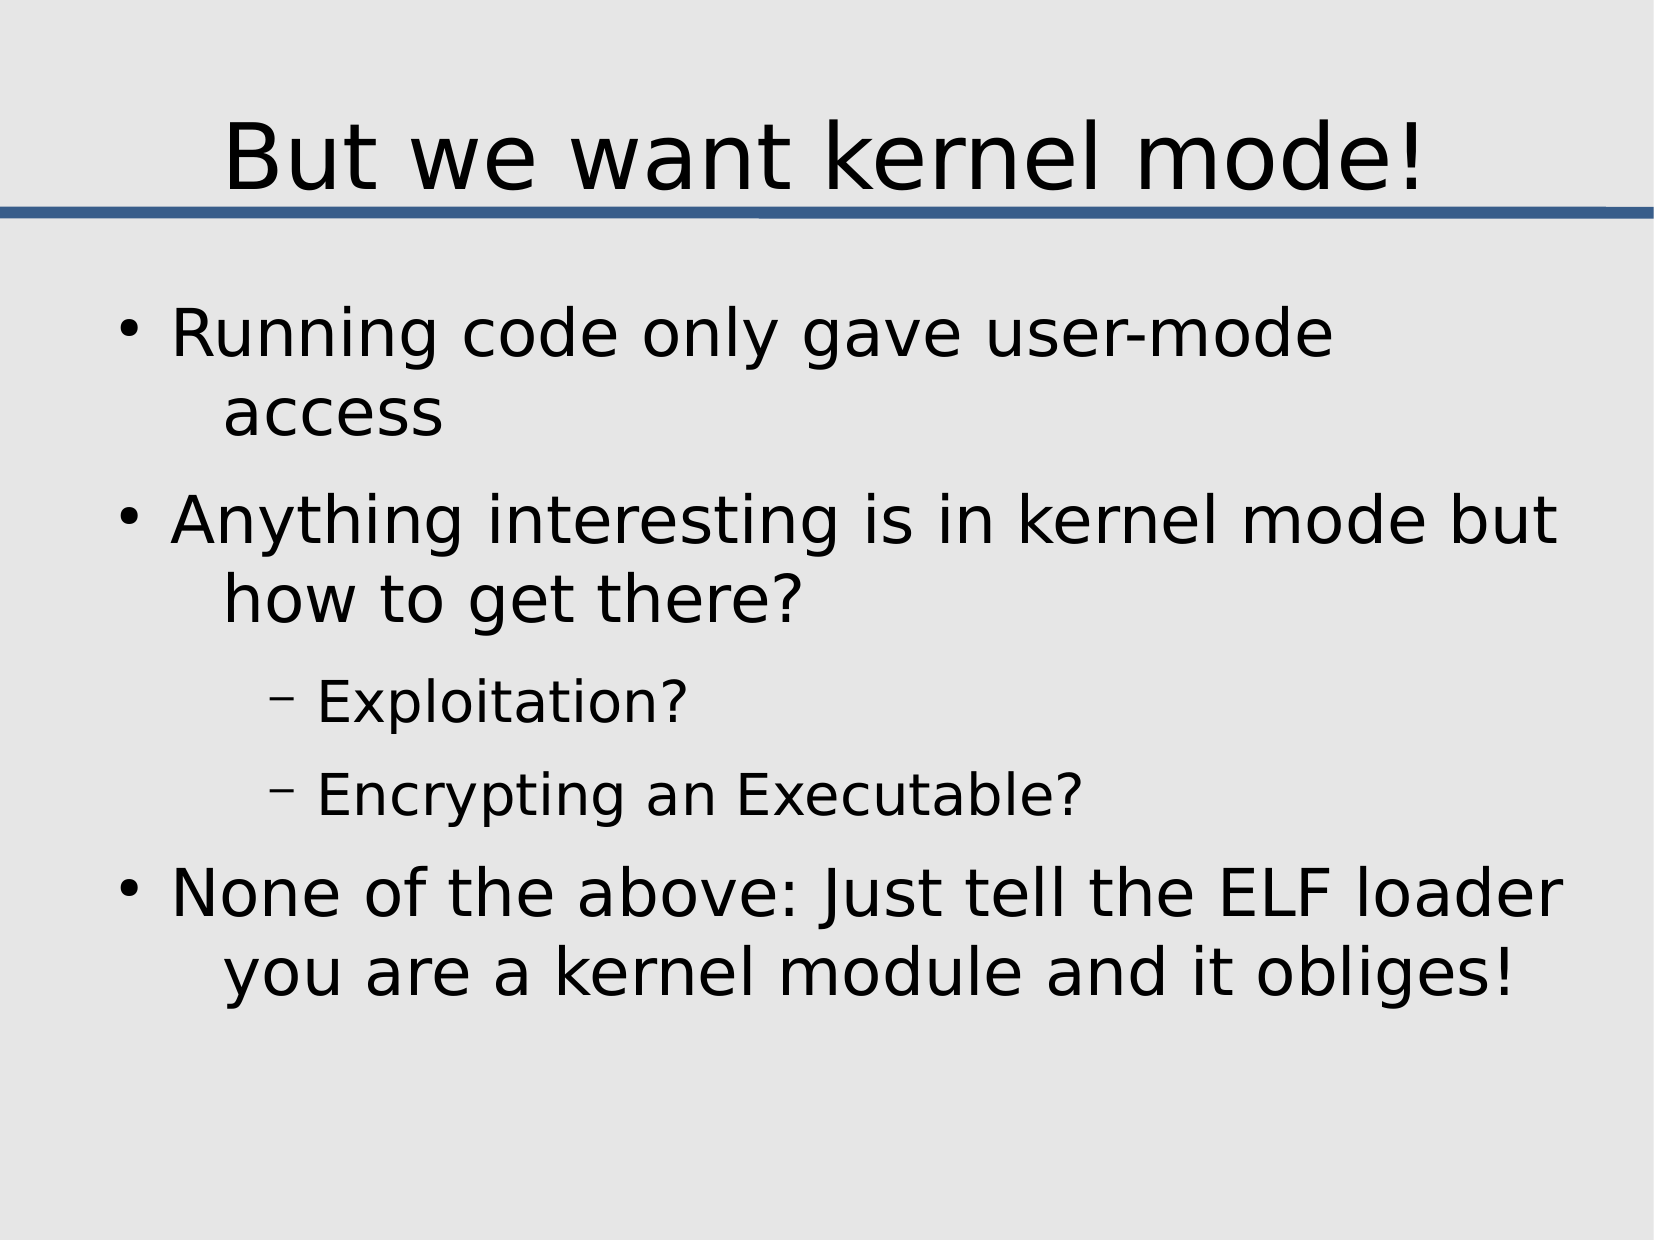

# But we want kernel mode!
Running code only gave user-mode access
Anything interesting is in kernel mode but how to get there?
Exploitation?
Encrypting an Executable?
None of the above: Just tell the ELF loader you are a kernel module and it obliges!